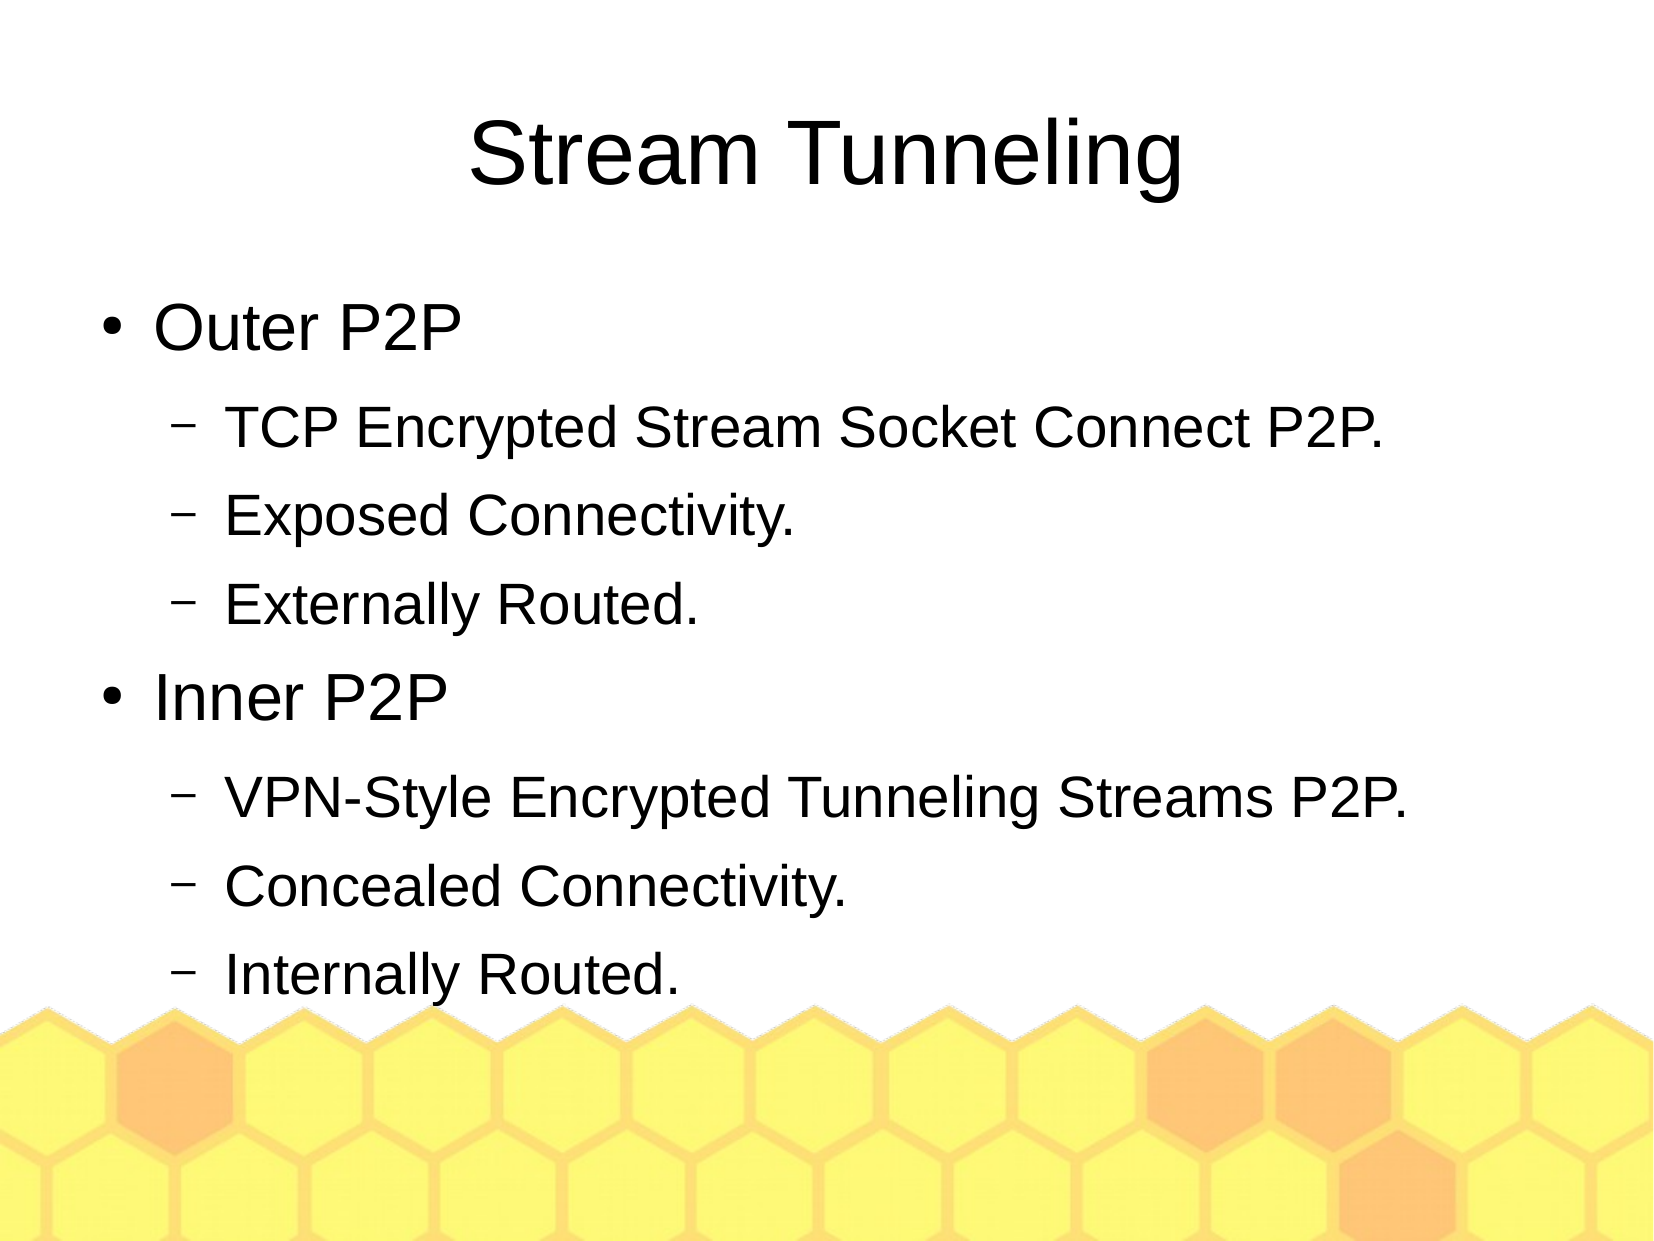

# Stream Tunneling
Outer P2P
TCP Encrypted Stream Socket Connect P2P.
Exposed Connectivity.
Externally Routed.
Inner P2P
VPN-Style Encrypted Tunneling Streams P2P.
Concealed Connectivity.
Internally Routed.